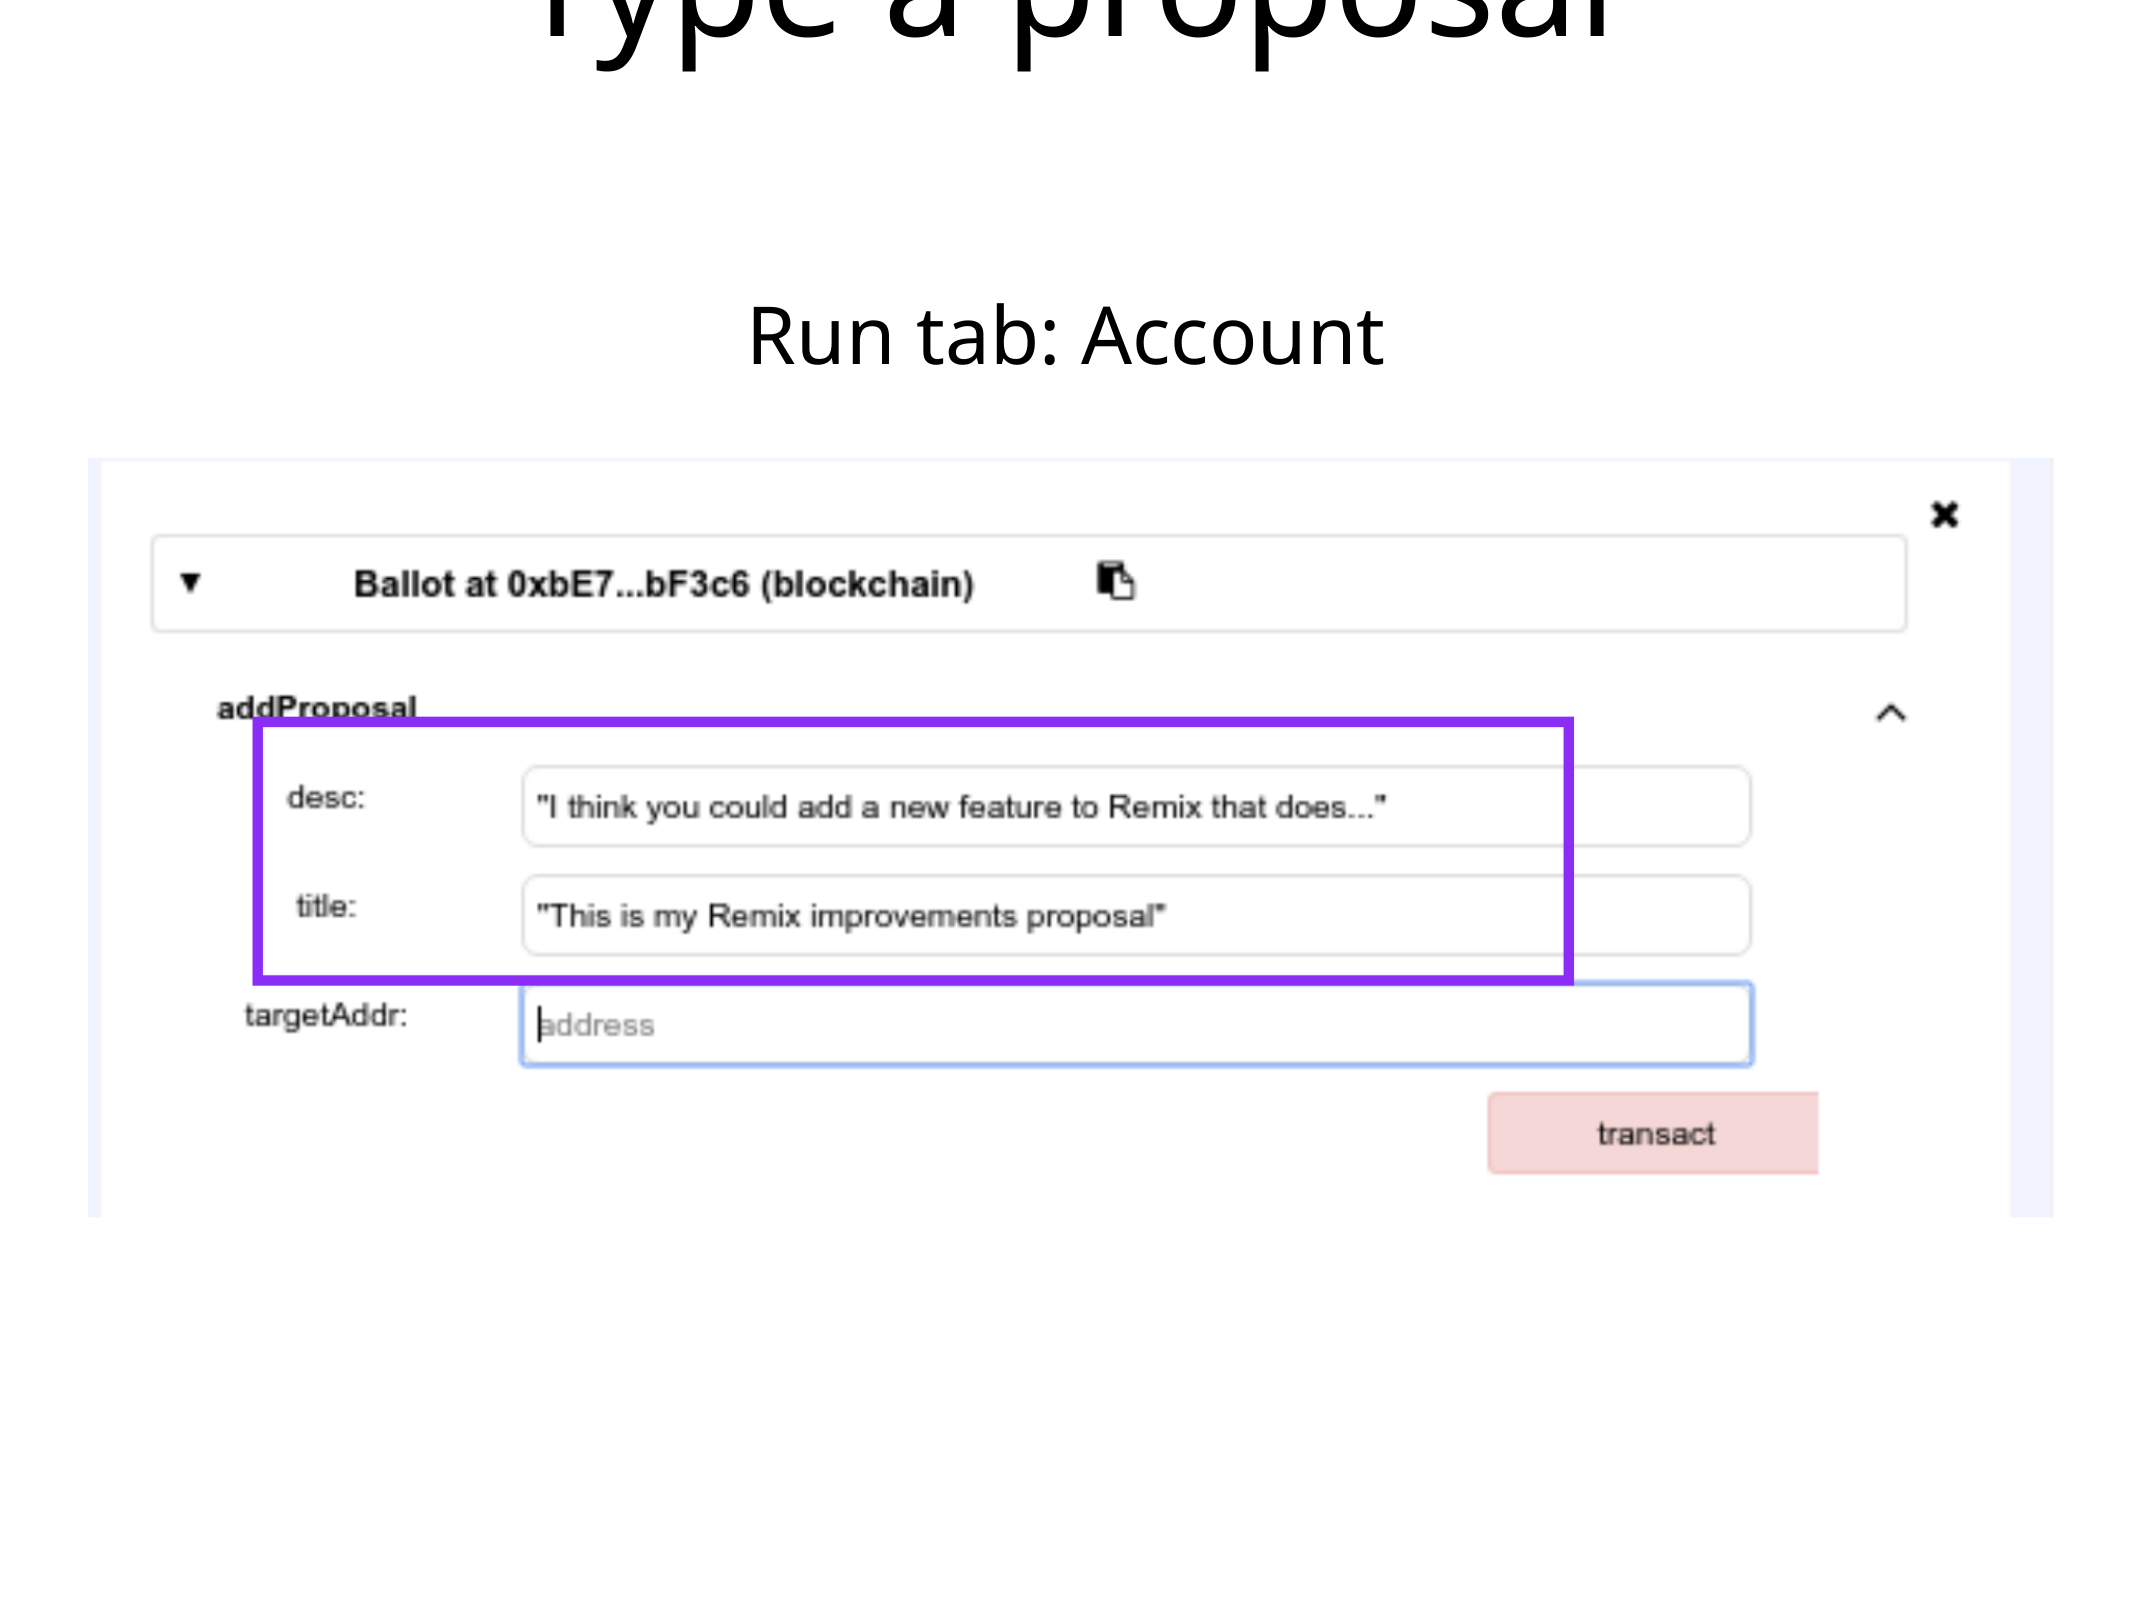

# Type a proposal
Run tab: Account
( when dependencies.js is the active file )